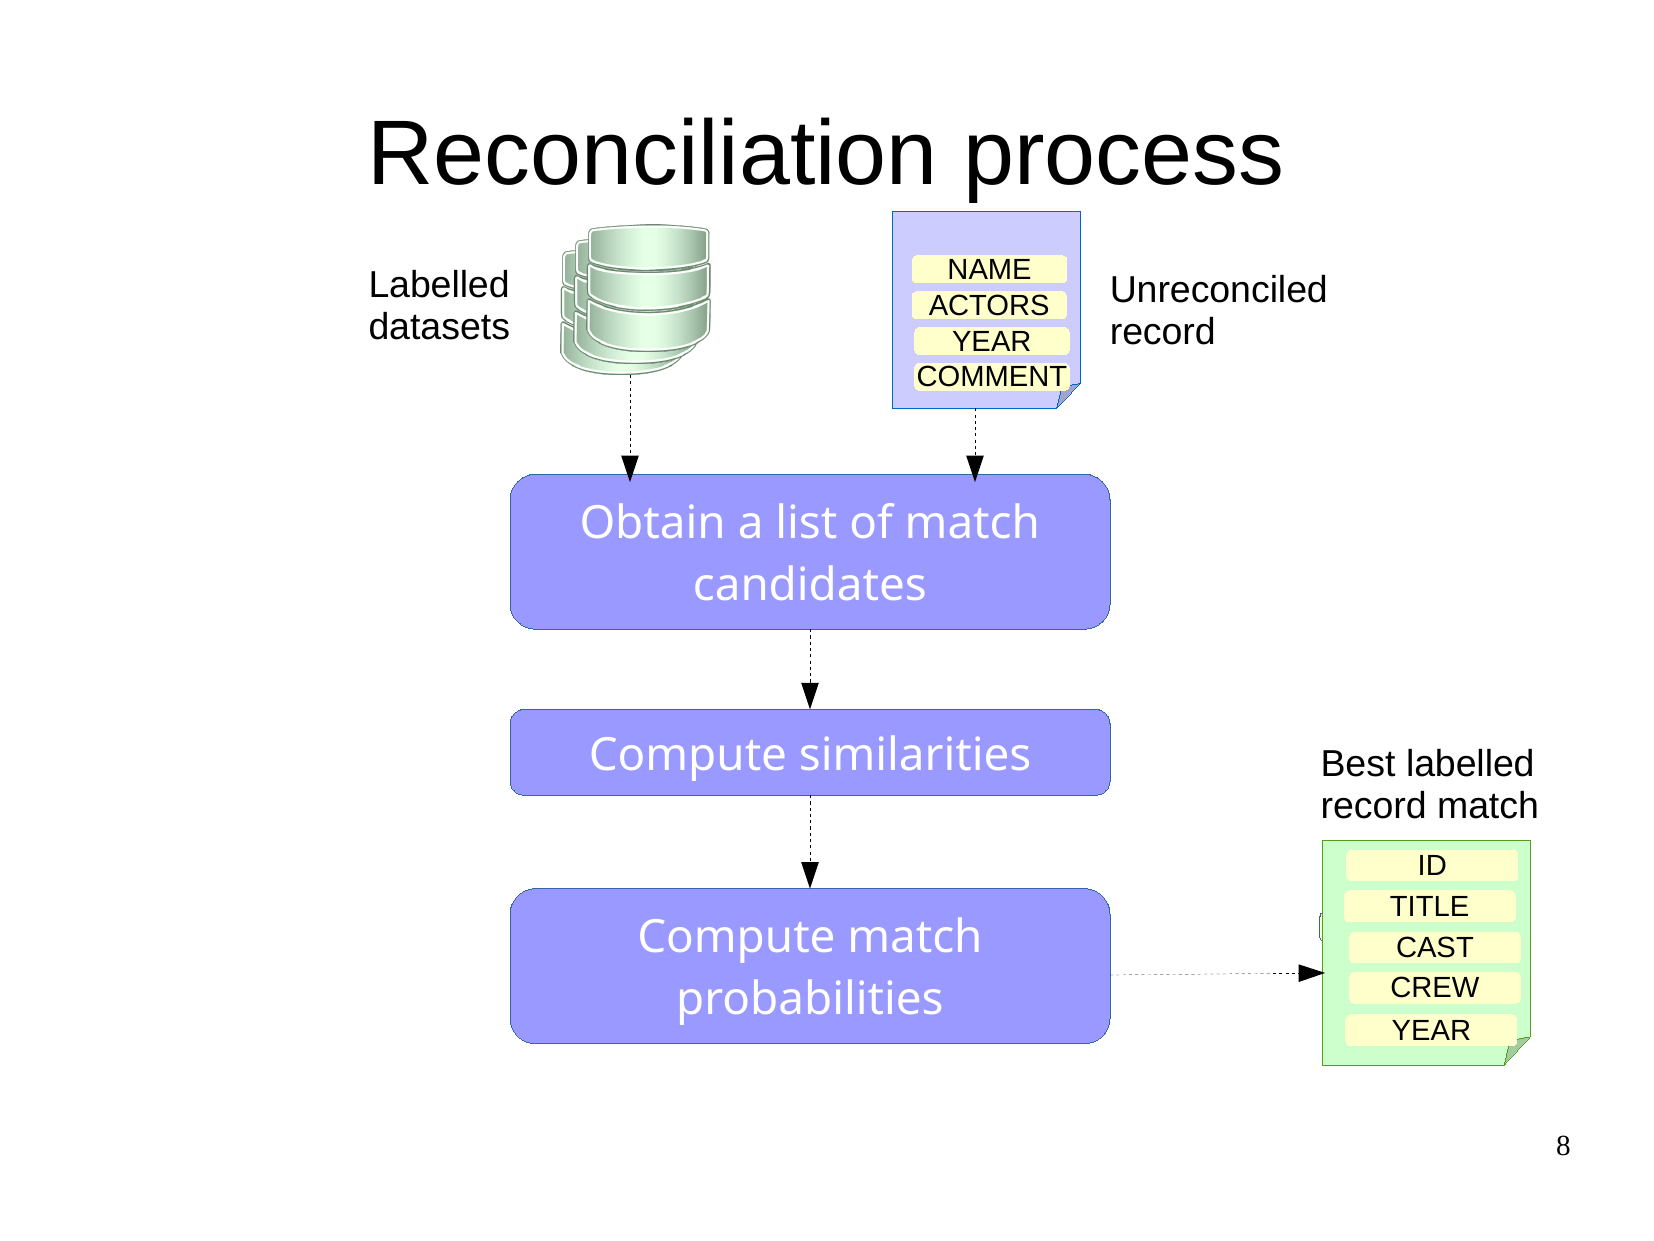

# Reconciliation process
NAME
ACTORS
YEAR
COMMENT
Labelled
datasets
Unreconciled
record
Obtain a list of match candidates
Compute similarities
Best labelled
record match
ID
ID
ID
TITLE
TITLE
TITLE
CAST
CAST
CAST
CREW
CREW
CREW
YEAR
Compute match probabilities
8